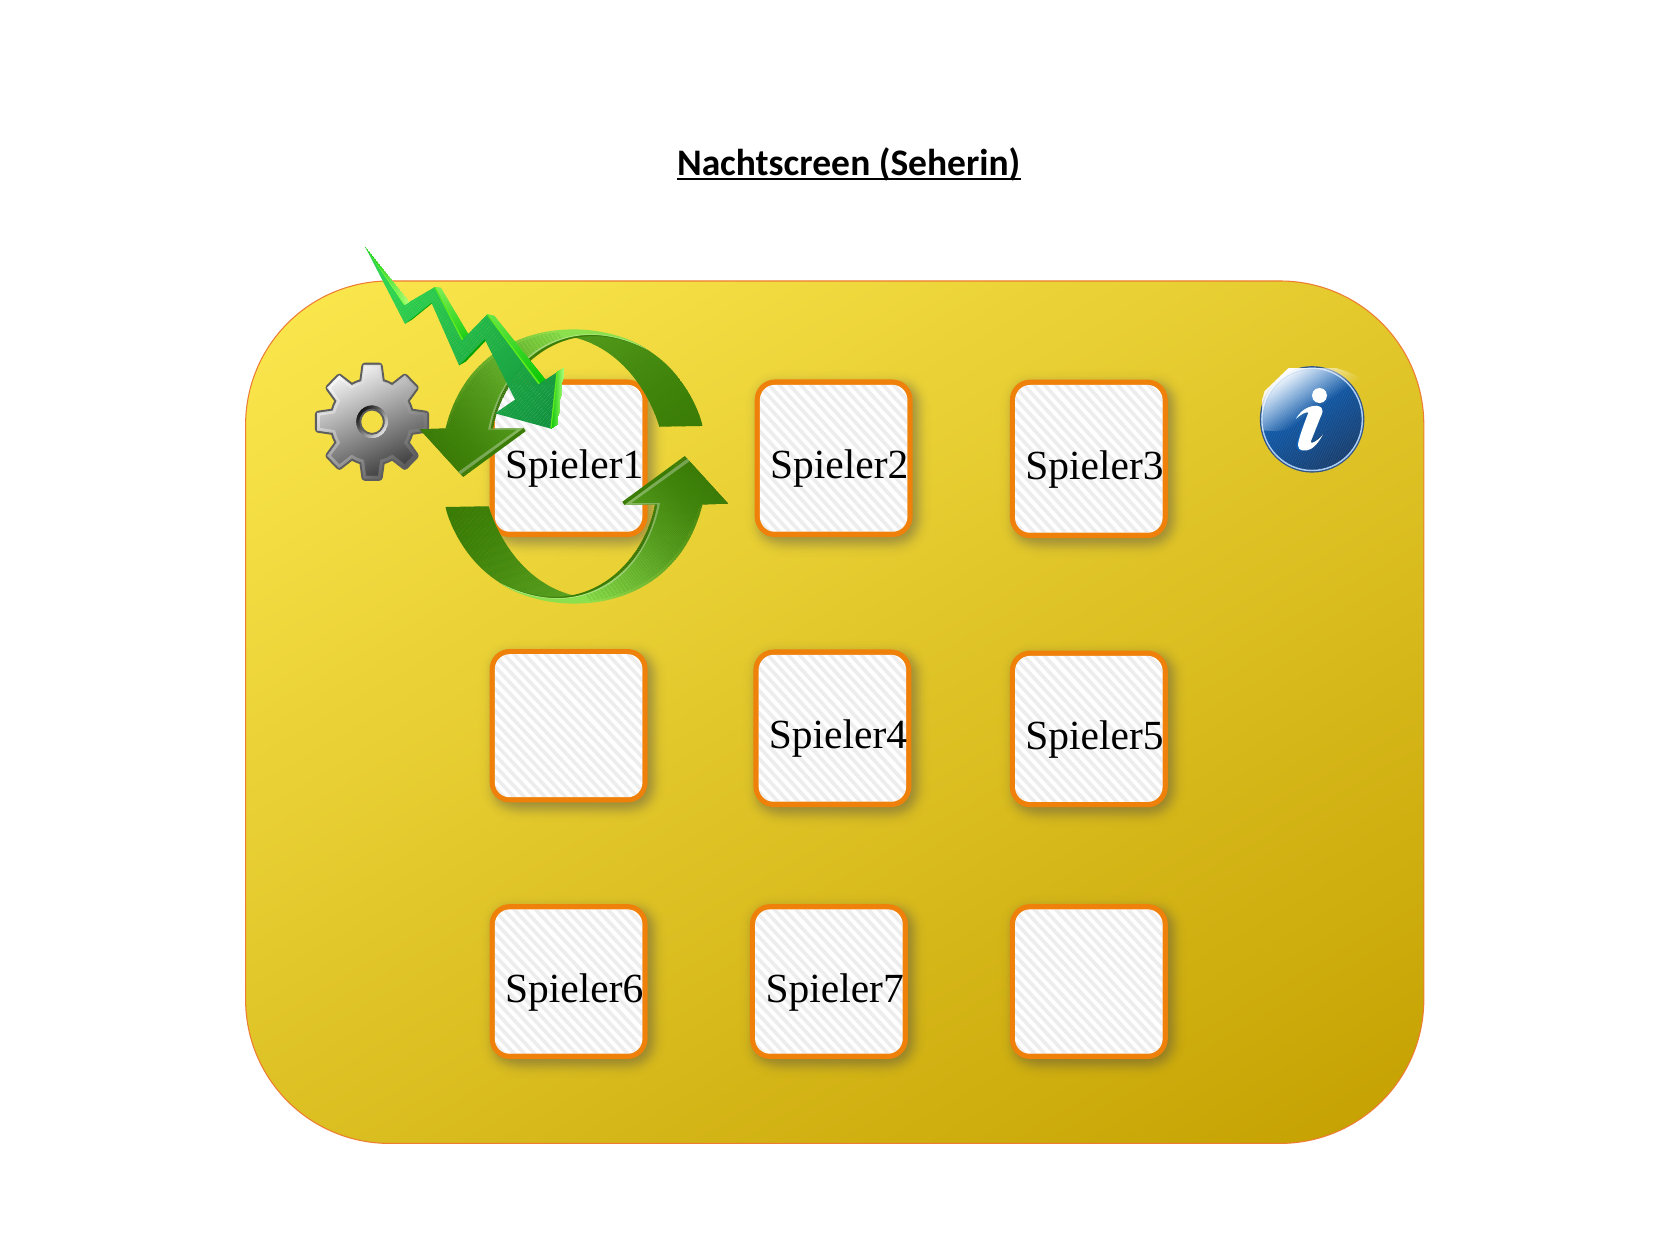

Nachtscreen (Seherin)
Spieler1
Spieler2
Spieler3
Spieler4
Spieler5
Spieler6
Spieler7